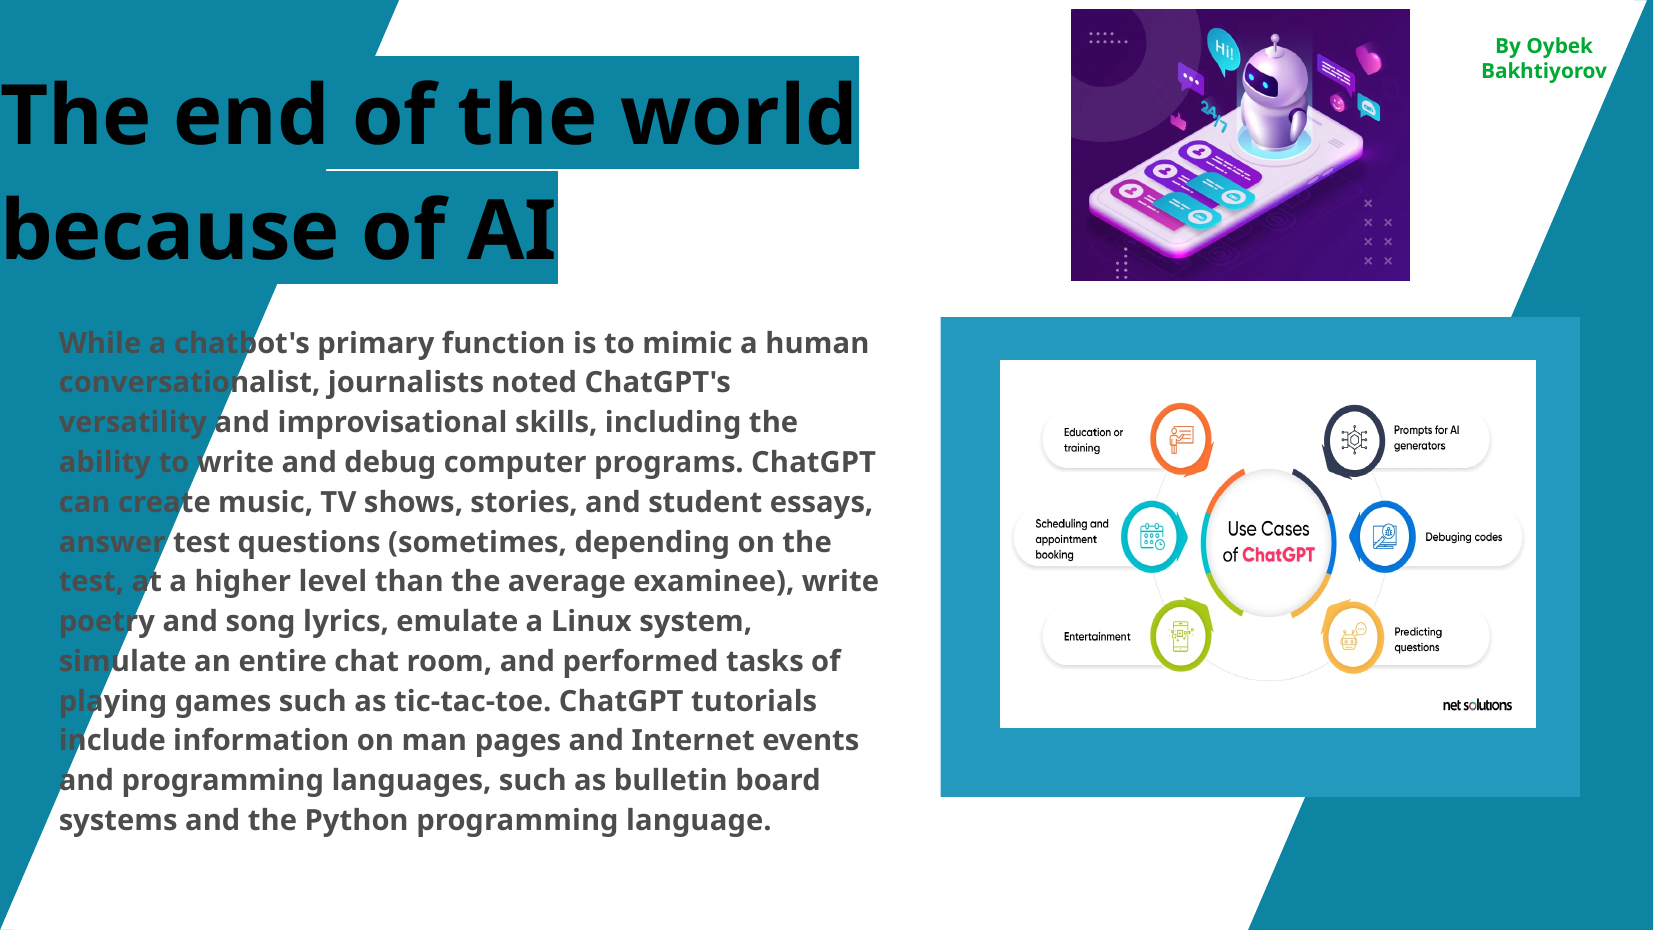

#
The end of the world because of AI
By Oybek Bakhtiyorov
While a chatbot's primary function is to mimic a human conversationalist, journalists noted ChatGPT's versatility and improvisational skills, including the ability to write and debug computer programs. ChatGPT can create music, TV shows, stories, and student essays, answer test questions (sometimes, depending on the test, at a higher level than the average examinee), write poetry and song lyrics, emulate a Linux system, simulate an entire chat room, and performed tasks of playing games such as tic-tac-toe. ChatGPT tutorials include information on man pages and Internet events and programming languages, such as bulletin board systems and the Python programming language.